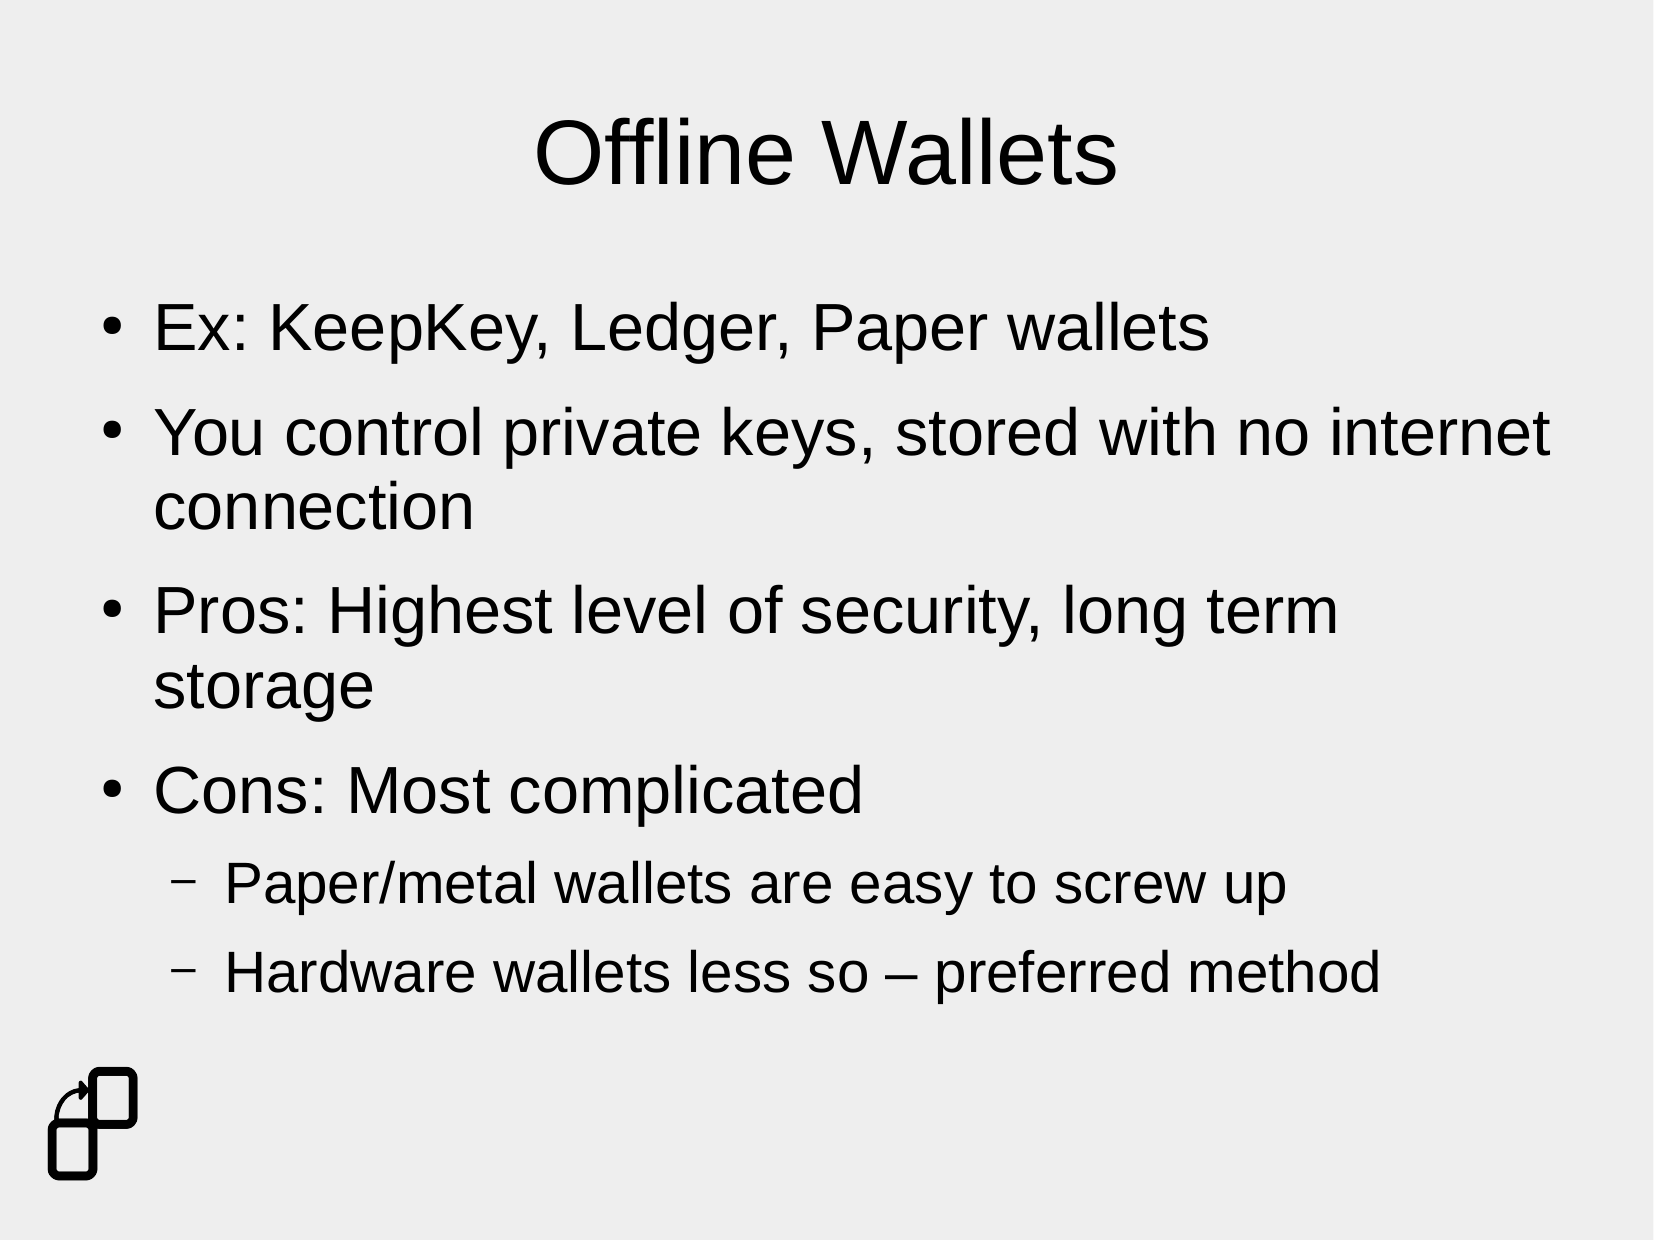

# Offline Wallets
Ex: KeepKey, Ledger, Paper wallets
You control private keys, stored with no internet connection
Pros: Highest level of security, long term storage
Cons: Most complicated
Paper/metal wallets are easy to screw up
Hardware wallets less so – preferred method